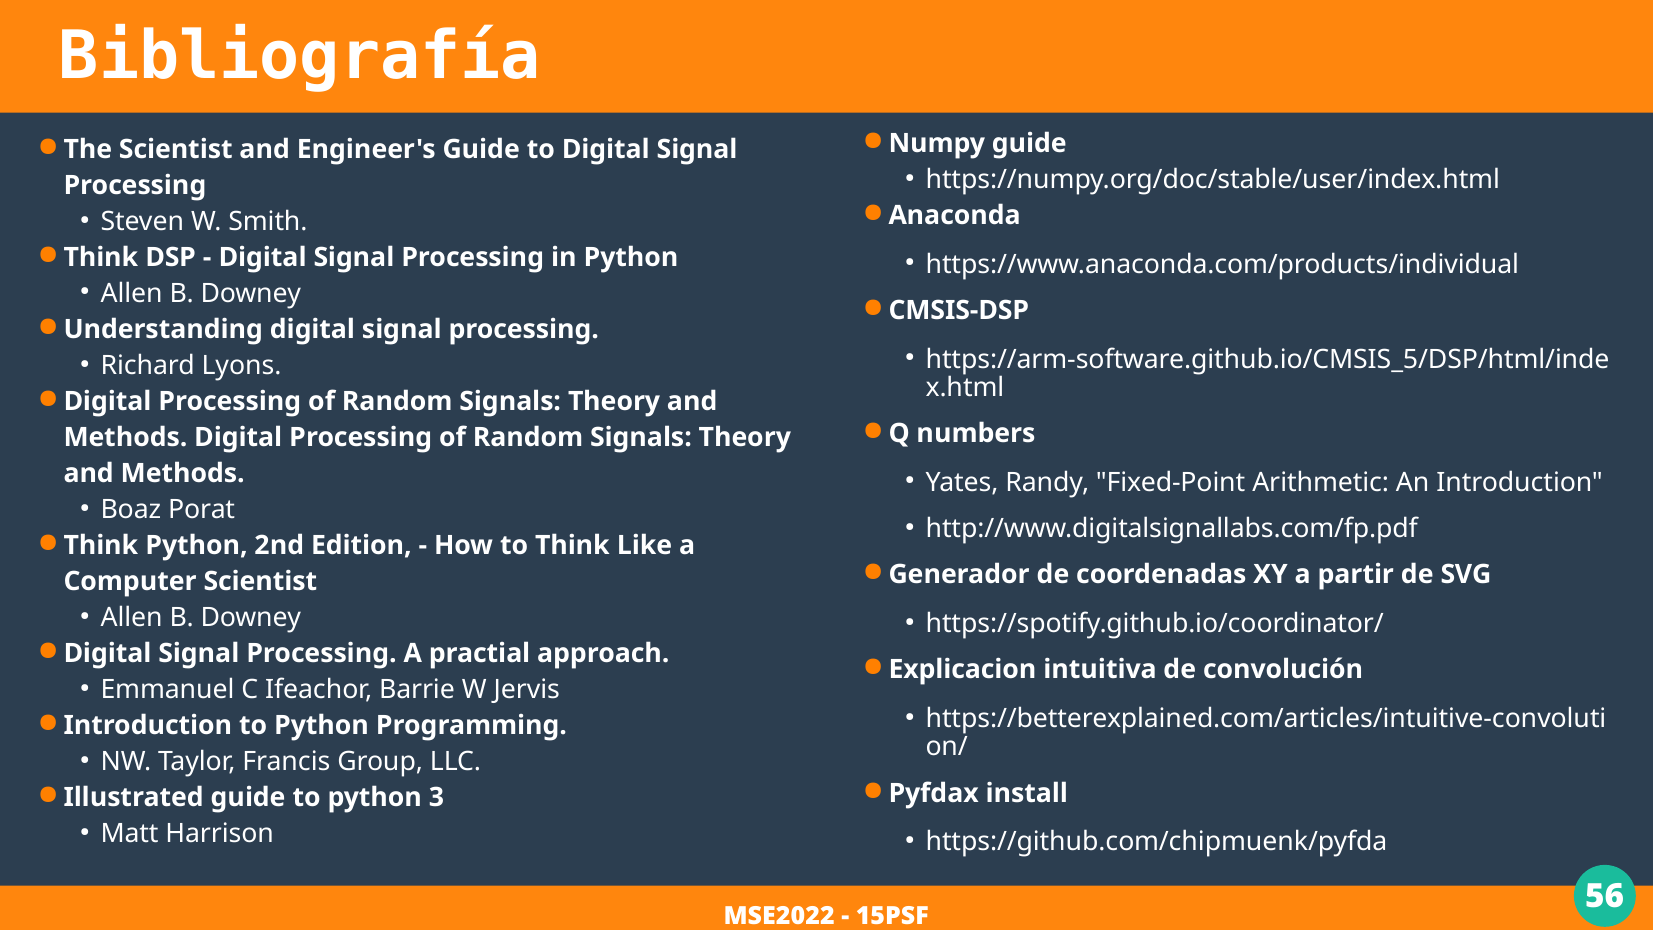

# Bibliografía
Numpy guide
https://numpy.org/doc/stable/user/index.html
Anaconda
https://www.anaconda.com/products/individual
CMSIS-DSP
https://arm-software.github.io/CMSIS_5/DSP/html/index.html
Q numbers
Yates, Randy, "Fixed-Point Arithmetic: An Introduction"
http://www.digitalsignallabs.com/fp.pdf
Generador de coordenadas XY a partir de SVG
https://spotify.github.io/coordinator/
Explicacion intuitiva de convolución
https://betterexplained.com/articles/intuitive-convolution/
Pyfdax install
https://github.com/chipmuenk/pyfda
The Scientist and Engineer's Guide to Digital Signal Processing
Steven W. Smith.
Think DSP - Digital Signal Processing in Python
Allen B. Downey
Understanding digital signal processing.
Richard Lyons.
Digital Processing of Random Signals: Theory and Methods. Digital Processing of Random Signals: Theory and Methods.
Boaz Porat
Think Python, 2nd Edition, - How to Think Like a Computer Scientist
Allen B. Downey
Digital Signal Processing. A practial approach.
Emmanuel C Ifeachor, Barrie W Jervis
Introduction to Python Programming.
NW. Taylor, Francis Group, LLC.
Illustrated guide to python 3
Matt Harrison
MSE2022 - 15PSF